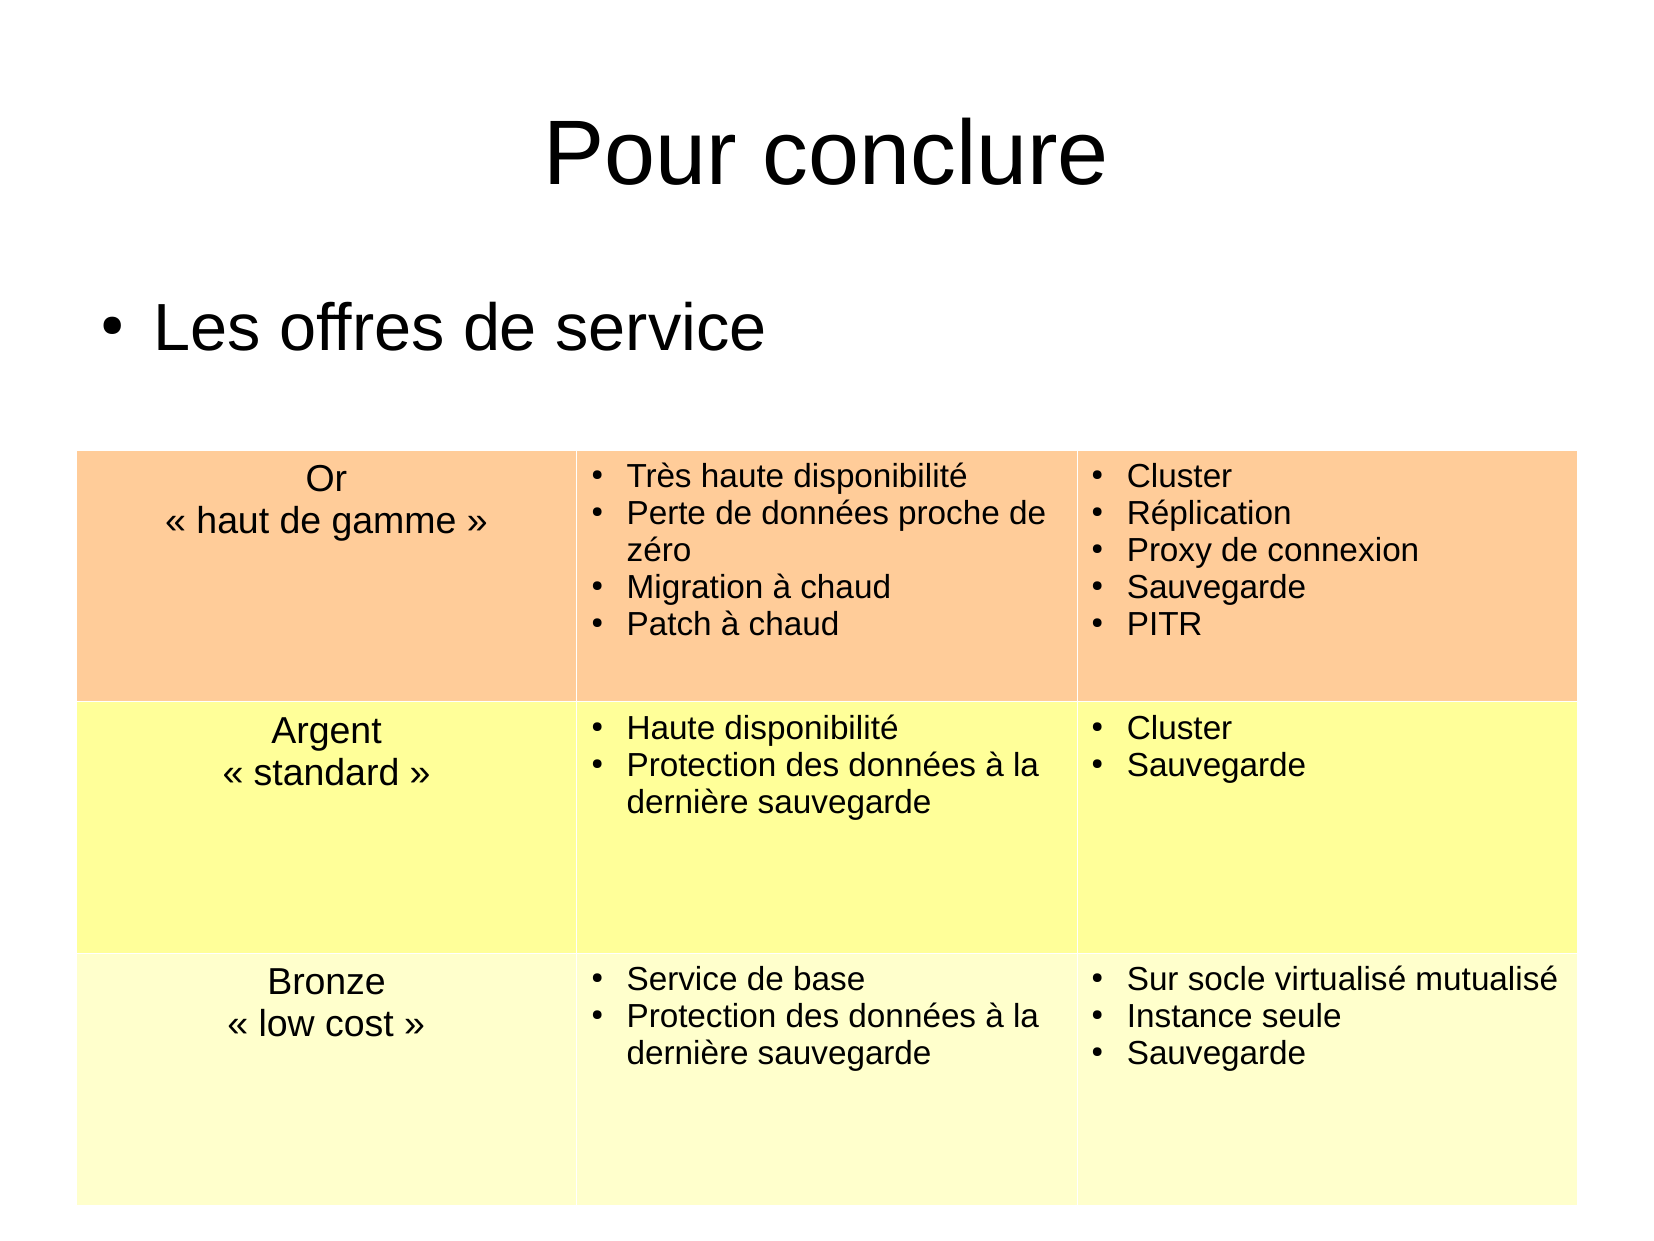

# Pour conclure
Les offres de service
| Or « haut de gamme » | Très haute disponibilité Perte de données proche de zéro Migration à chaud Patch à chaud | Cluster Réplication Proxy de connexion Sauvegarde PITR |
| --- | --- | --- |
| Argent « standard » | Haute disponibilité Protection des données à la dernière sauvegarde | Cluster Sauvegarde |
| Bronze « low cost » | Service de base Protection des données à la dernière sauvegarde | Sur socle virtualisé mutualisé Instance seule Sauvegarde |